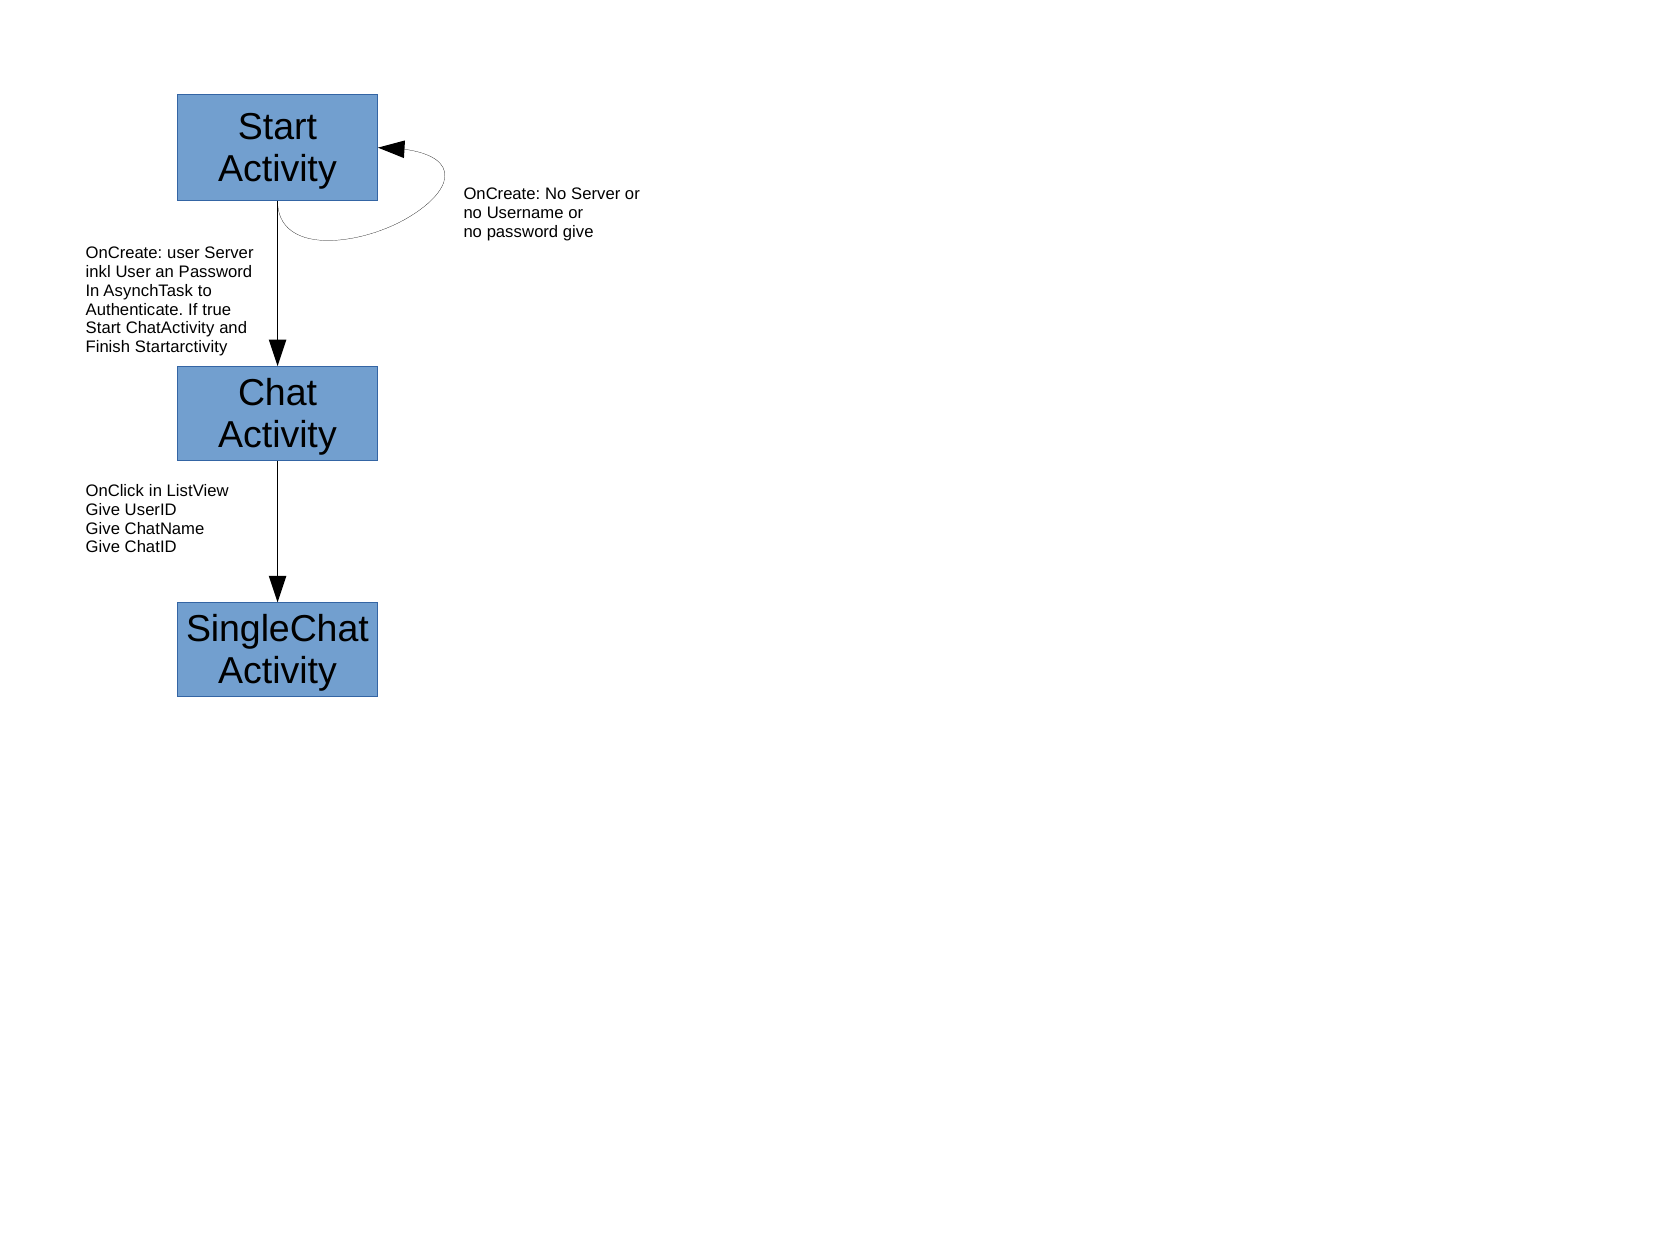

Start
Activity
OnCreate: No Server or
no Username or
no password give
OnCreate: user Server
inkl User an Password
In AsynchTask to
Authenticate. If true
Start ChatActivity and
Finish Startarctivity
Chat
Activity
OnClick in ListView
Give UserID
Give ChatName
Give ChatID
SingleChat
Activity